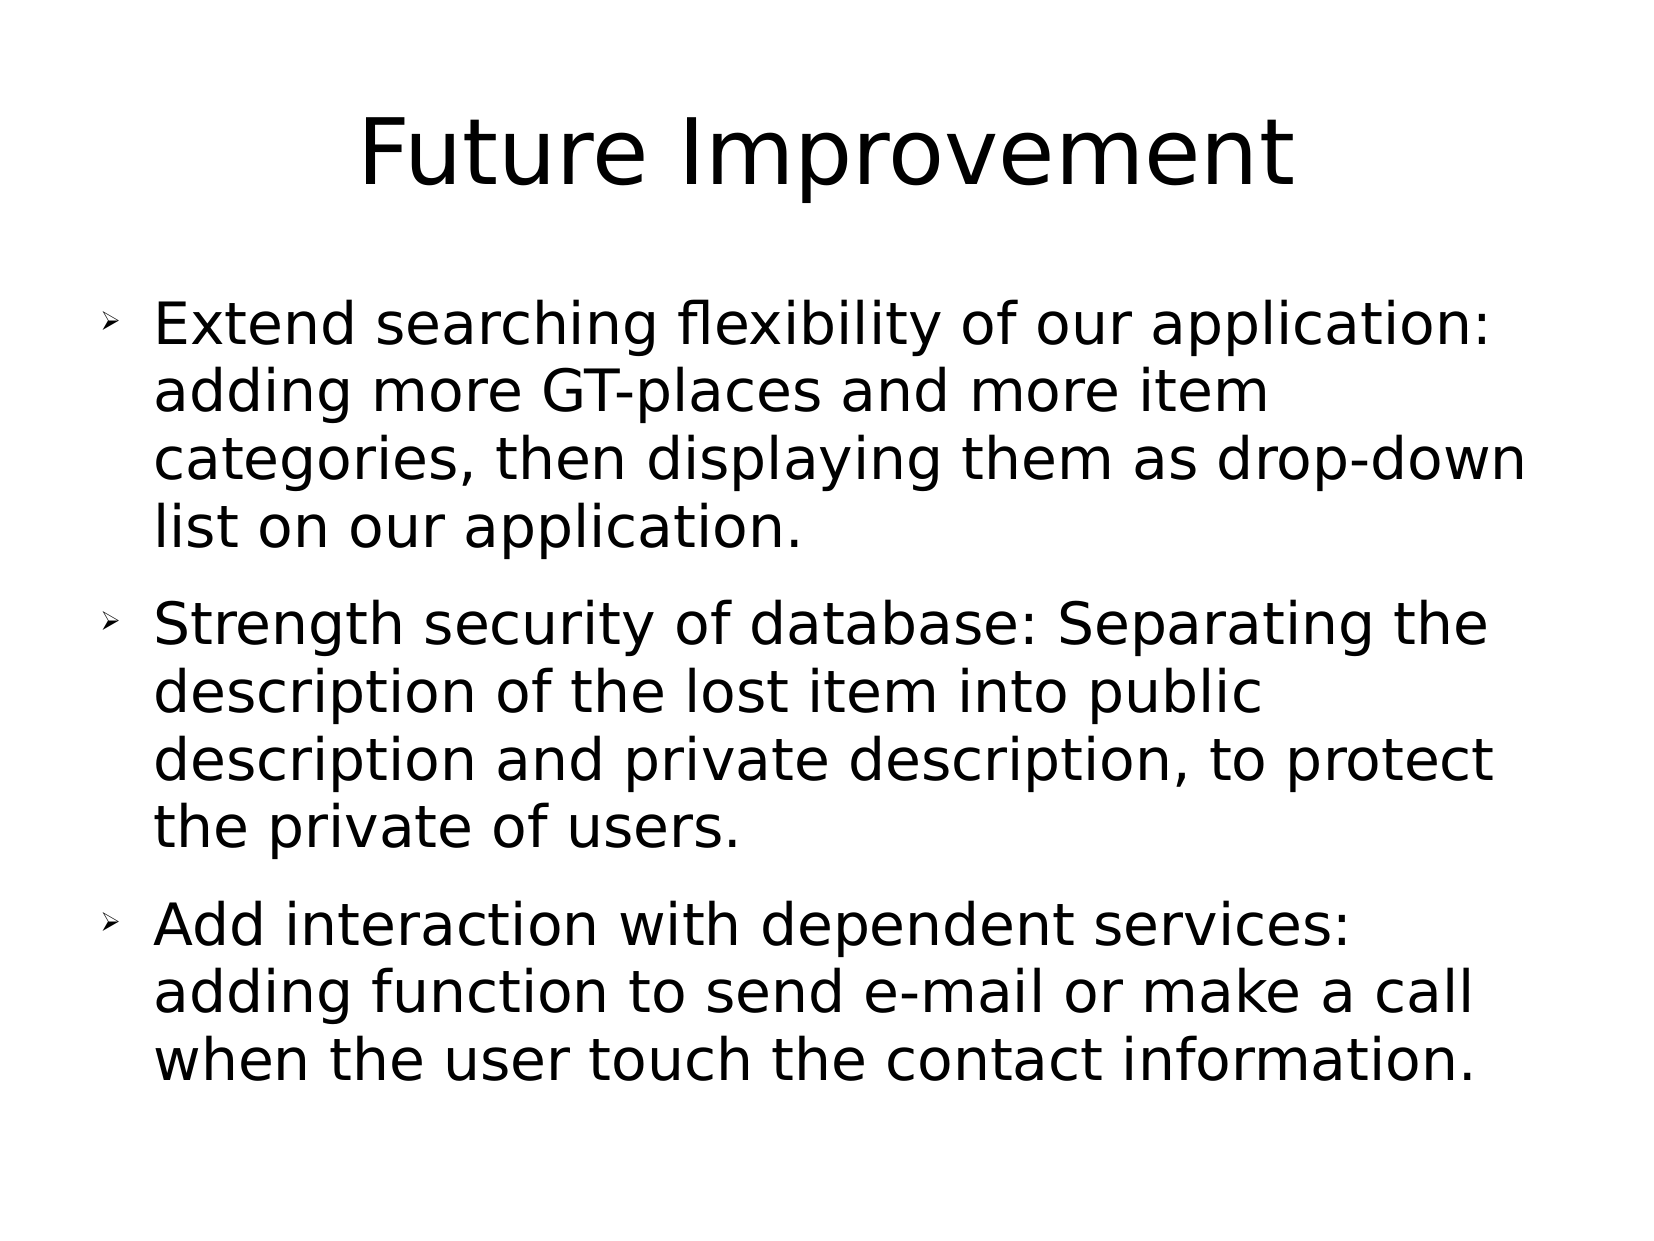

# Future Improvement
Extend searching flexibility of our application: adding more GT-places and more item categories, then displaying them as drop-down list on our application.
Strength security of database: Separating the description of the lost item into public description and private description, to protect the private of users.
Add interaction with dependent services: adding function to send e-mail or make a call when the user touch the contact information.